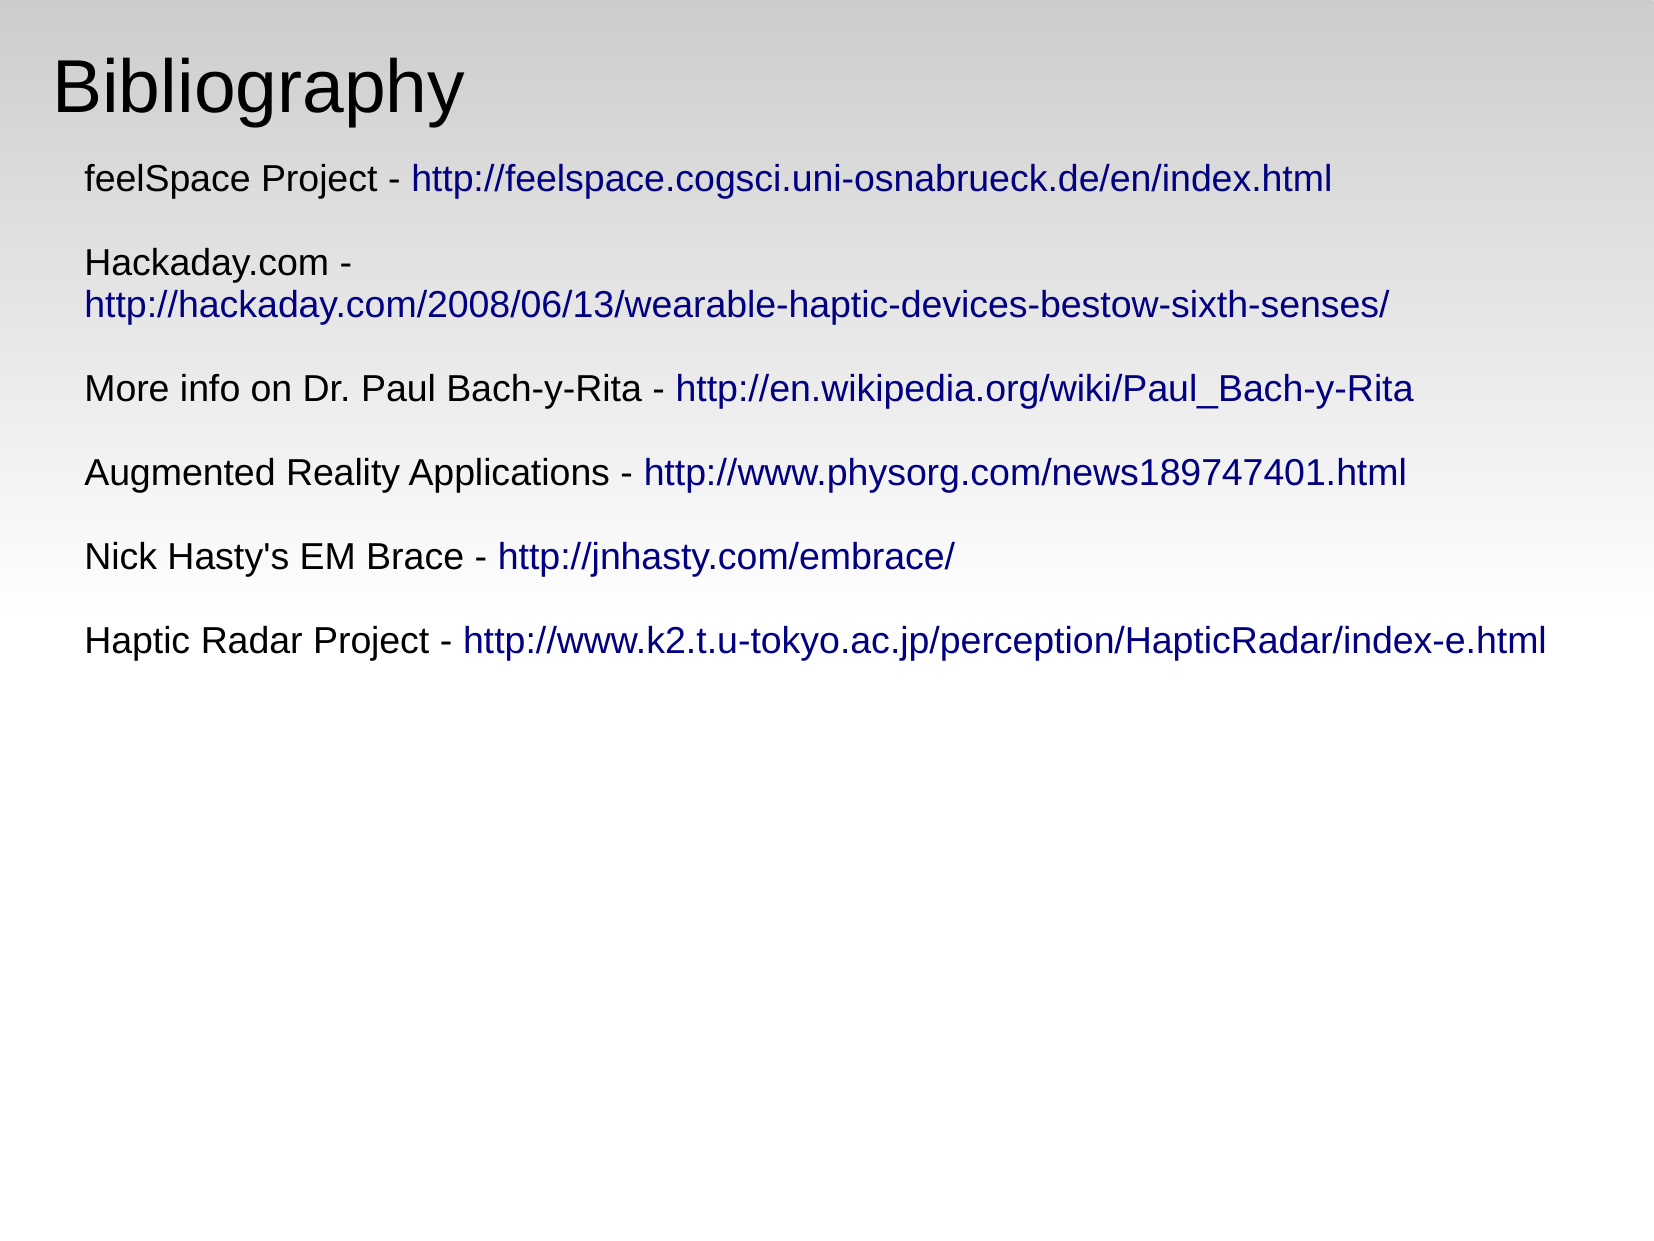

Bibliography
feelSpace Project - http://feelspace.cogsci.uni-osnabrueck.de/en/index.html
Hackaday.com - http://hackaday.com/2008/06/13/wearable-haptic-devices-bestow-sixth-senses/
More info on Dr. Paul Bach-y-Rita - http://en.wikipedia.org/wiki/Paul_Bach-y-Rita
Augmented Reality Applications - http://www.physorg.com/news189747401.html
Nick Hasty's EM Brace - http://jnhasty.com/embrace/
Haptic Radar Project - http://www.k2.t.u-tokyo.ac.jp/perception/HapticRadar/index-e.html